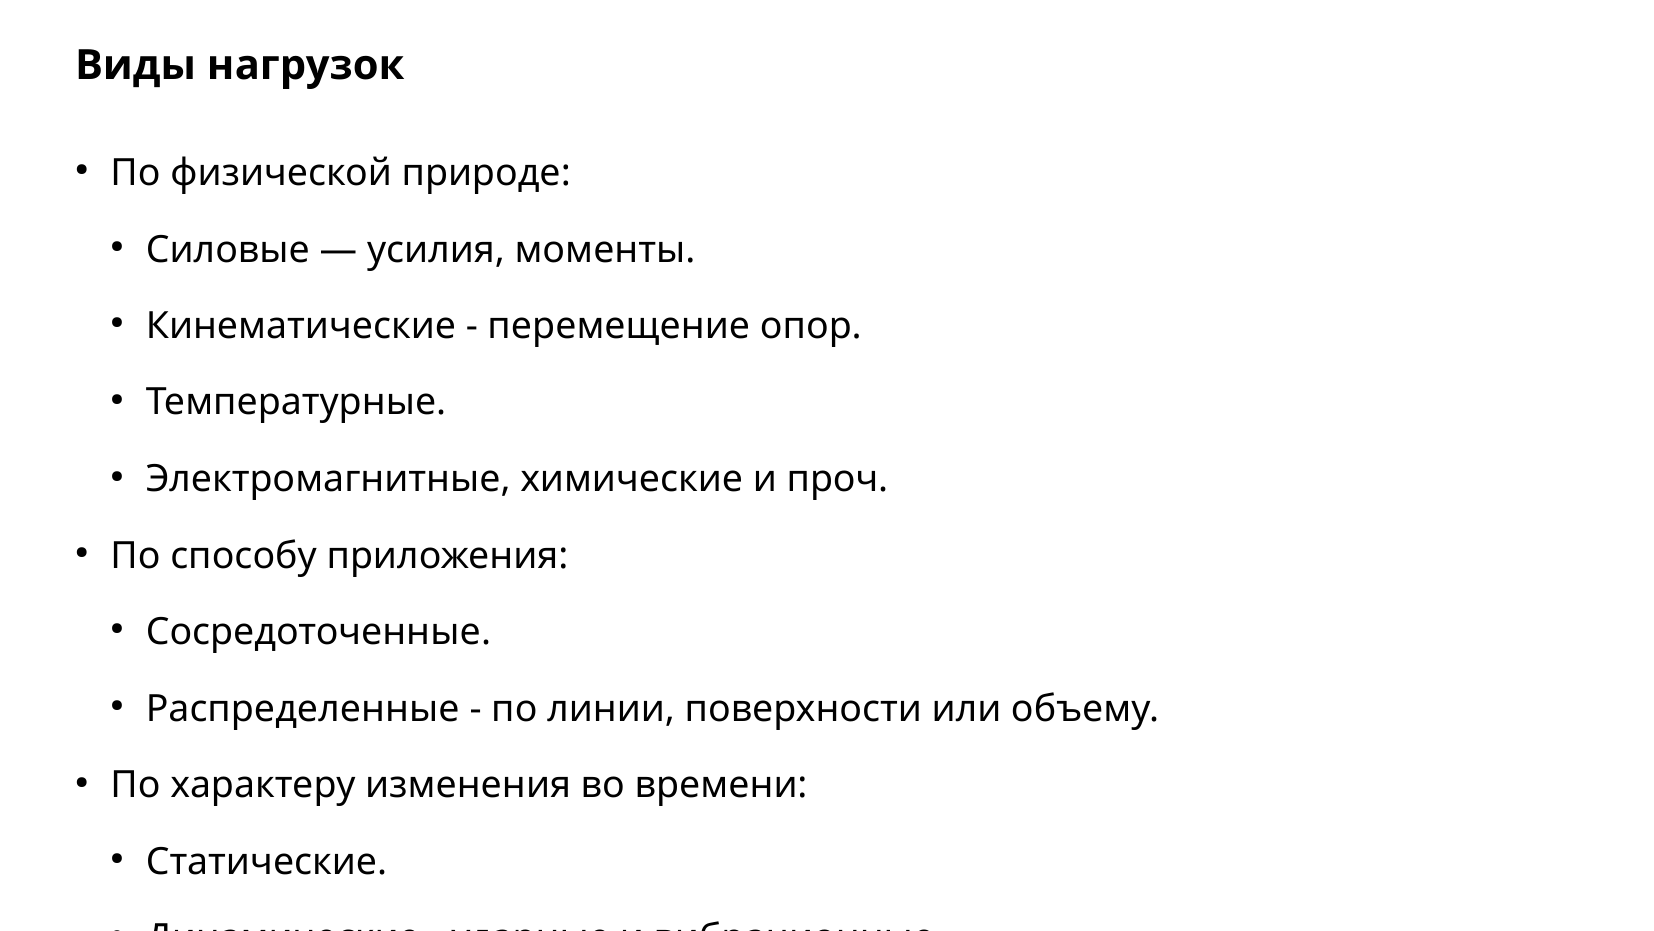

# Виды нагрузок
По физической природе:
Силовые — усилия, моменты.
Кинематические - перемещение опор.
Температурные.
Электромагнитные, химические и проч.
По способу приложения:
Сосредоточенные.
Распределенные - по линии, поверхности или объему.
По характеру изменения во времени:
Статические.
Динамические - ударные и вибрационные.